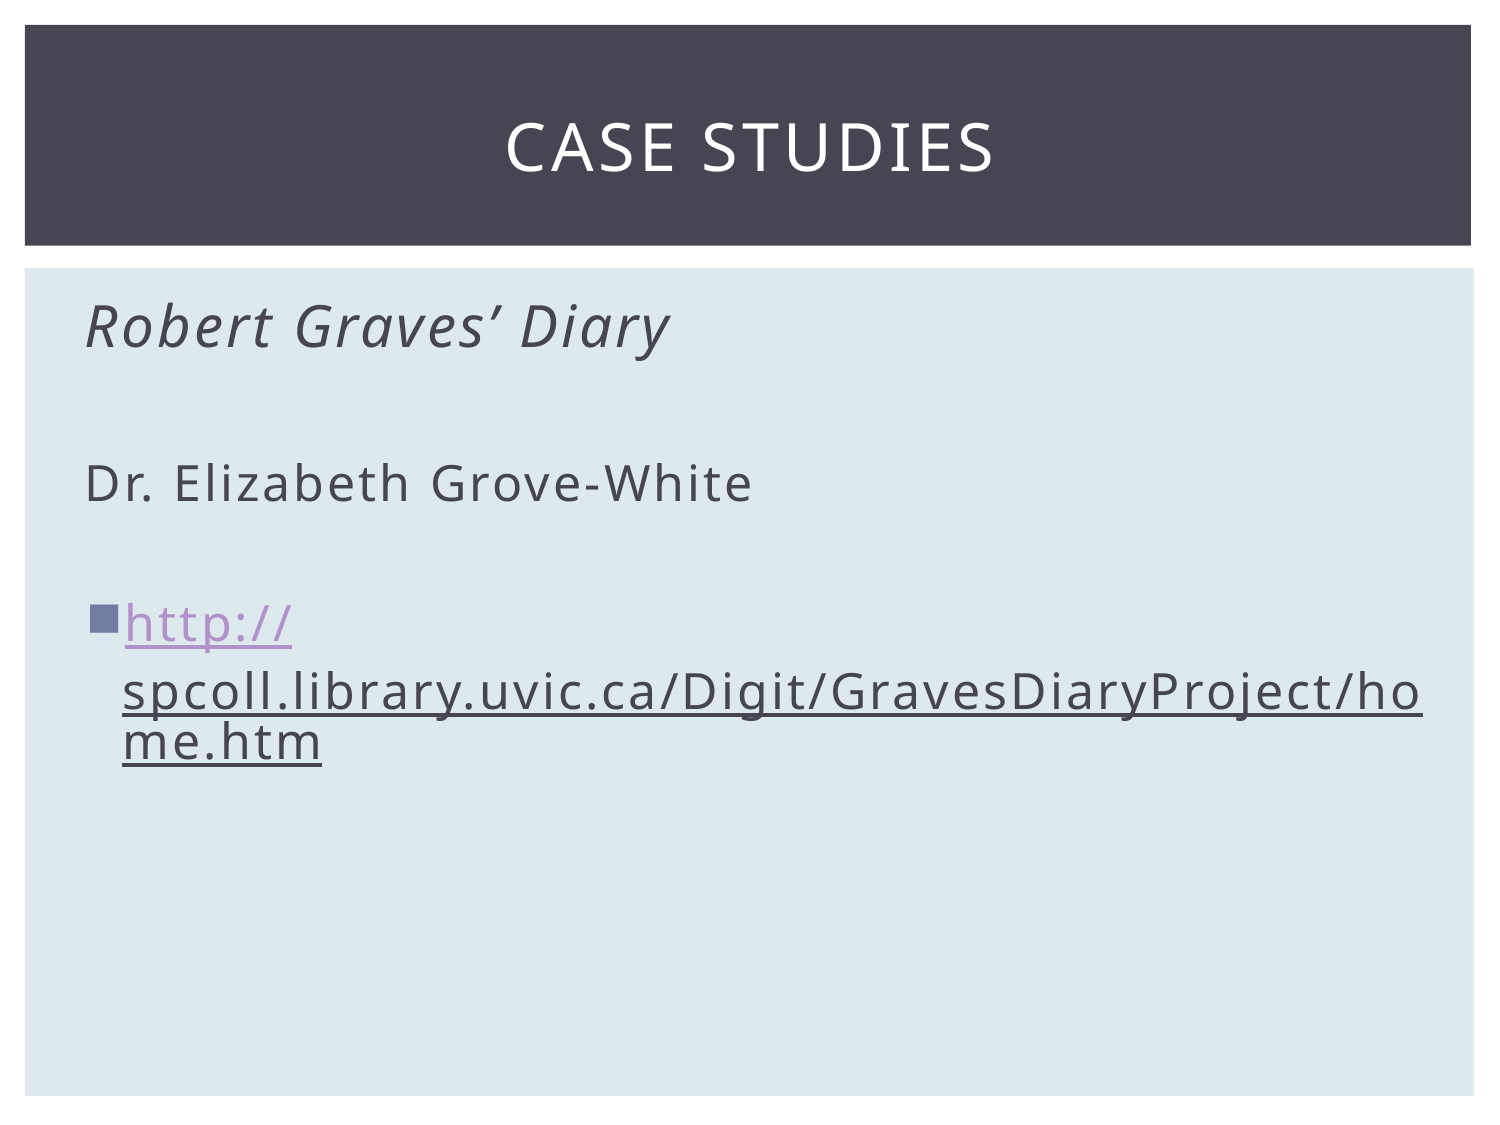

Case studies
# Robert Graves’ Diary
Dr. Elizabeth Grove-White
http://spcoll.library.uvic.ca/Digit/GravesDiaryProject/home.htm